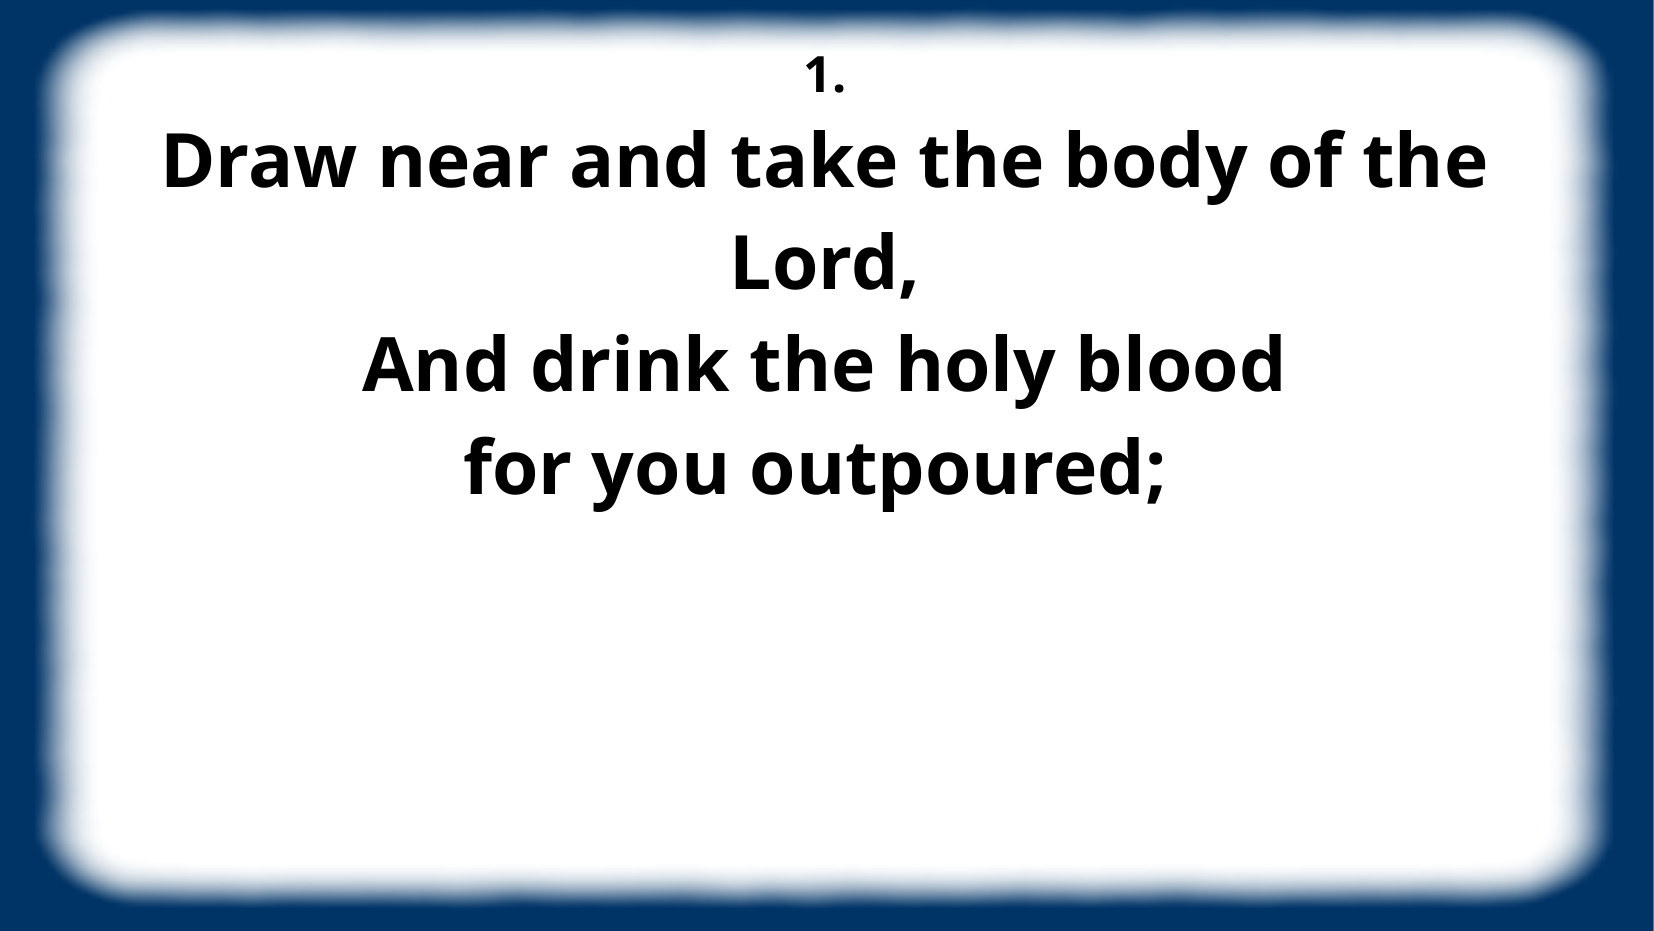

1.
Draw near and take the body of the Lord,
And drink the holy blood
for you outpoured;